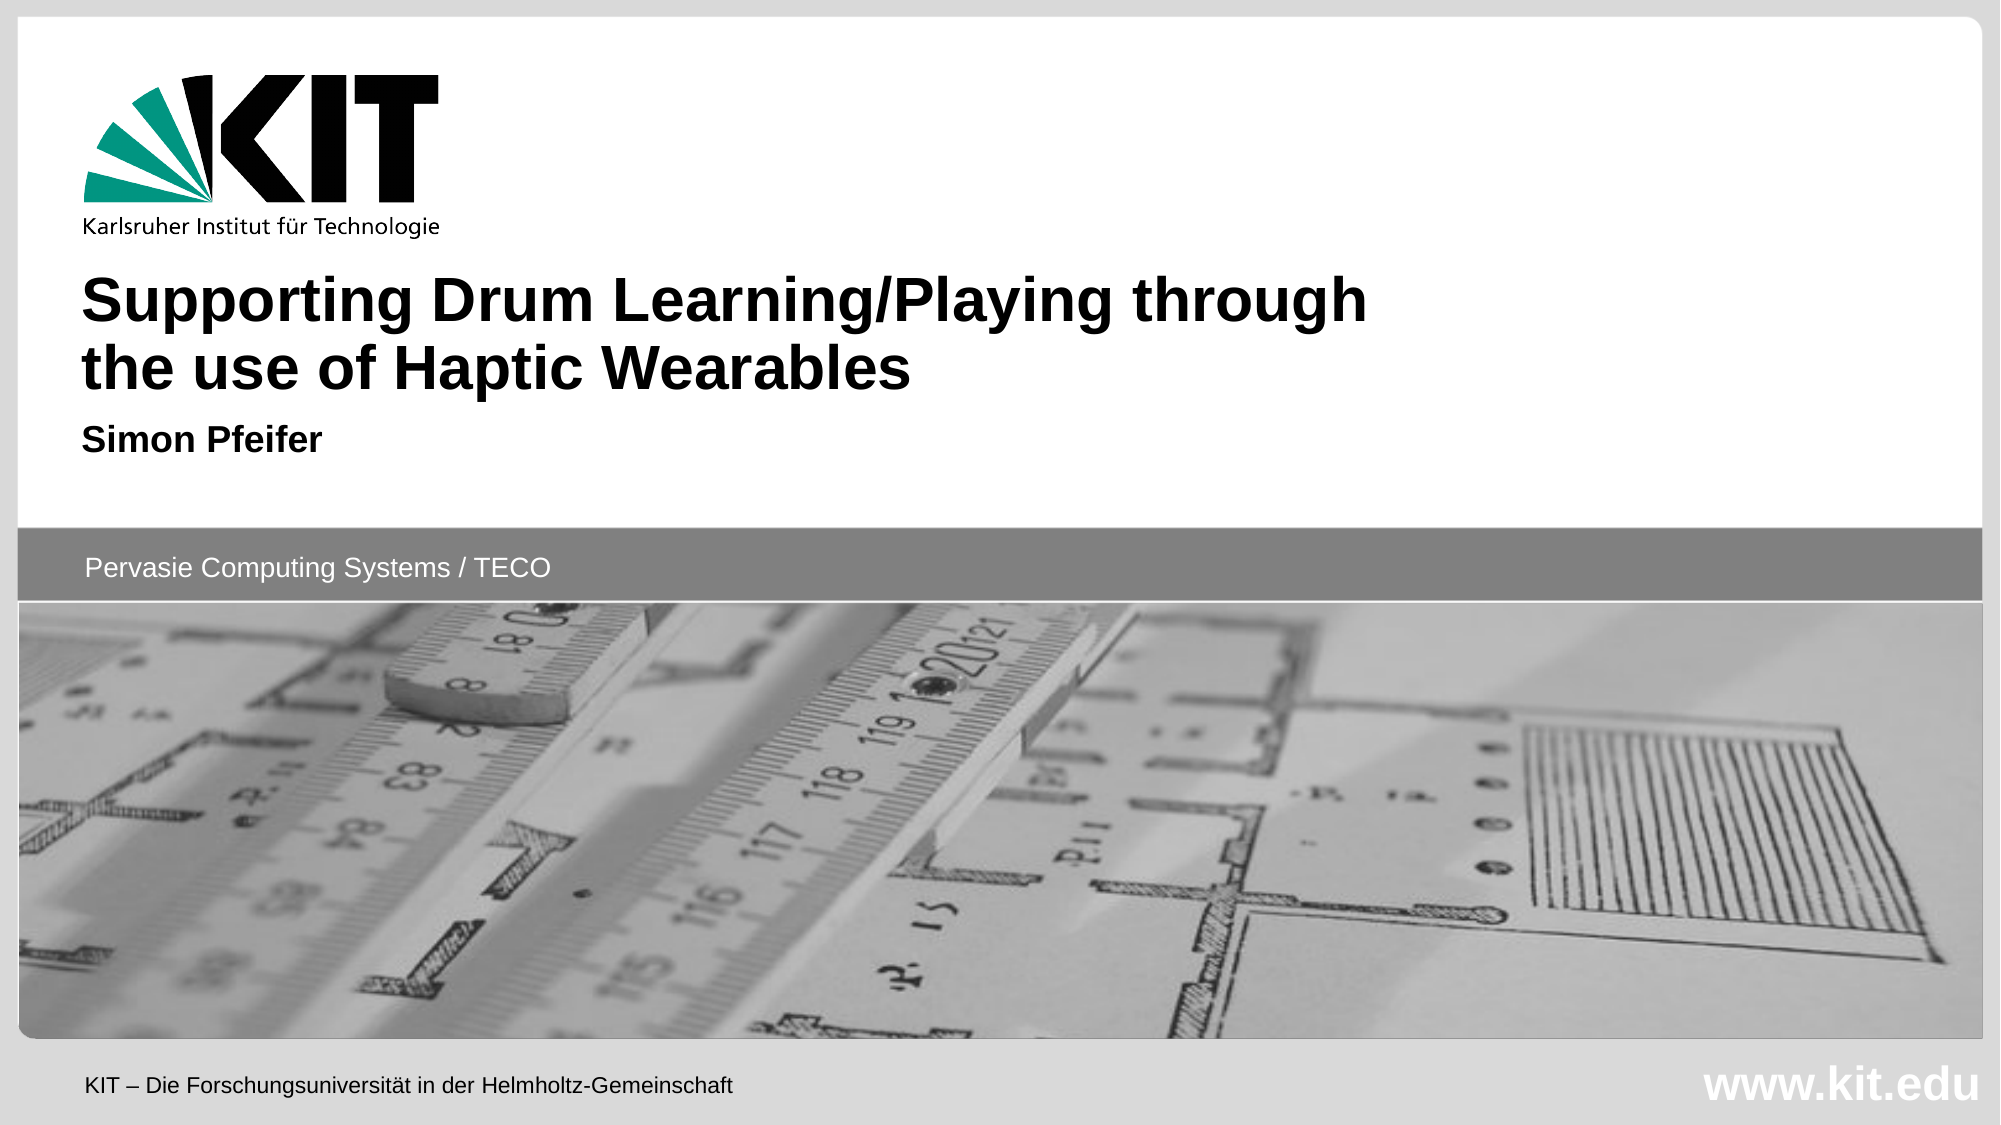

Supporting Drum Learning/Playing through the use of Haptic Wearables
Simon Pfeifer